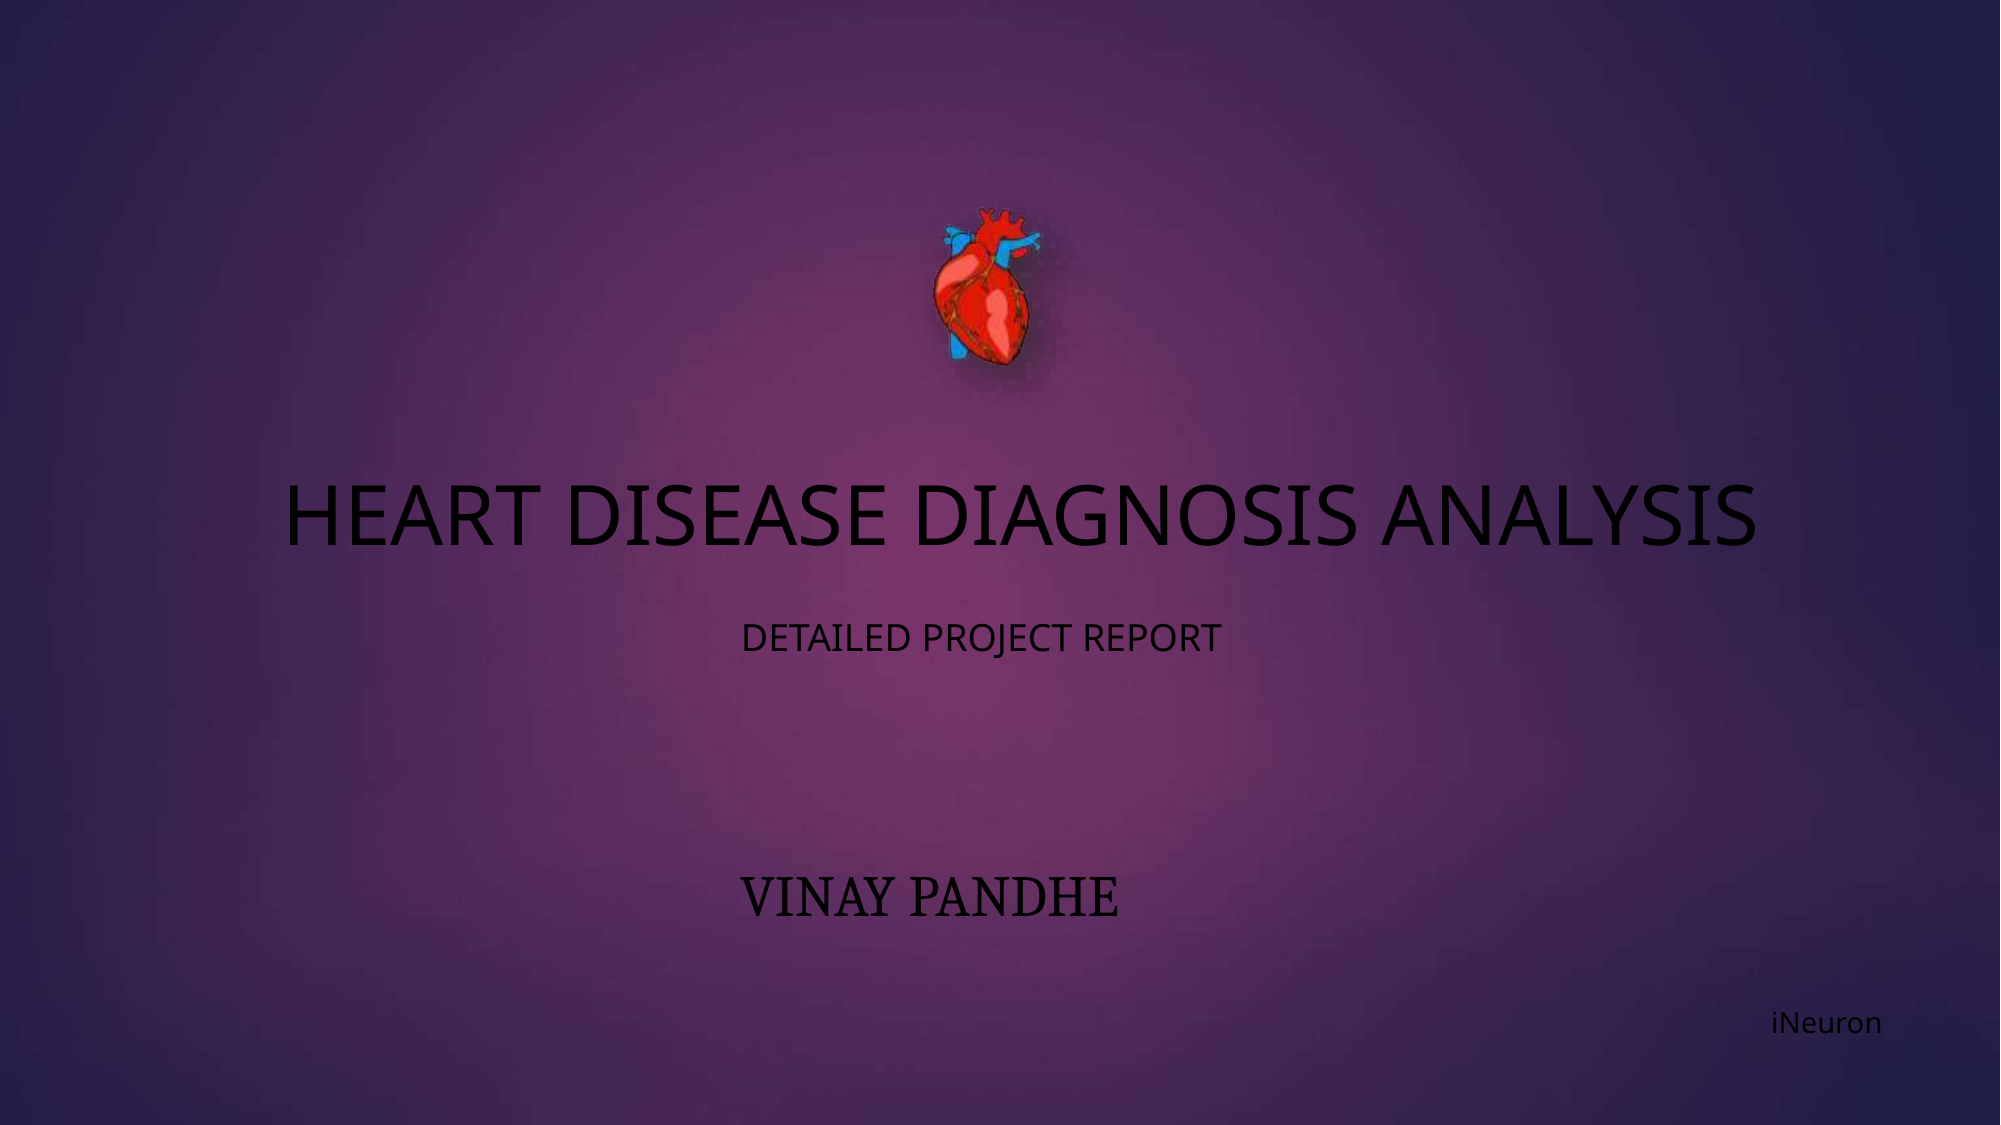

HEART DISEASE DIAGNOSIS ANALYSIS
DETAILED PROJECT REPORT
 VINAY PANDHE
iNeuron